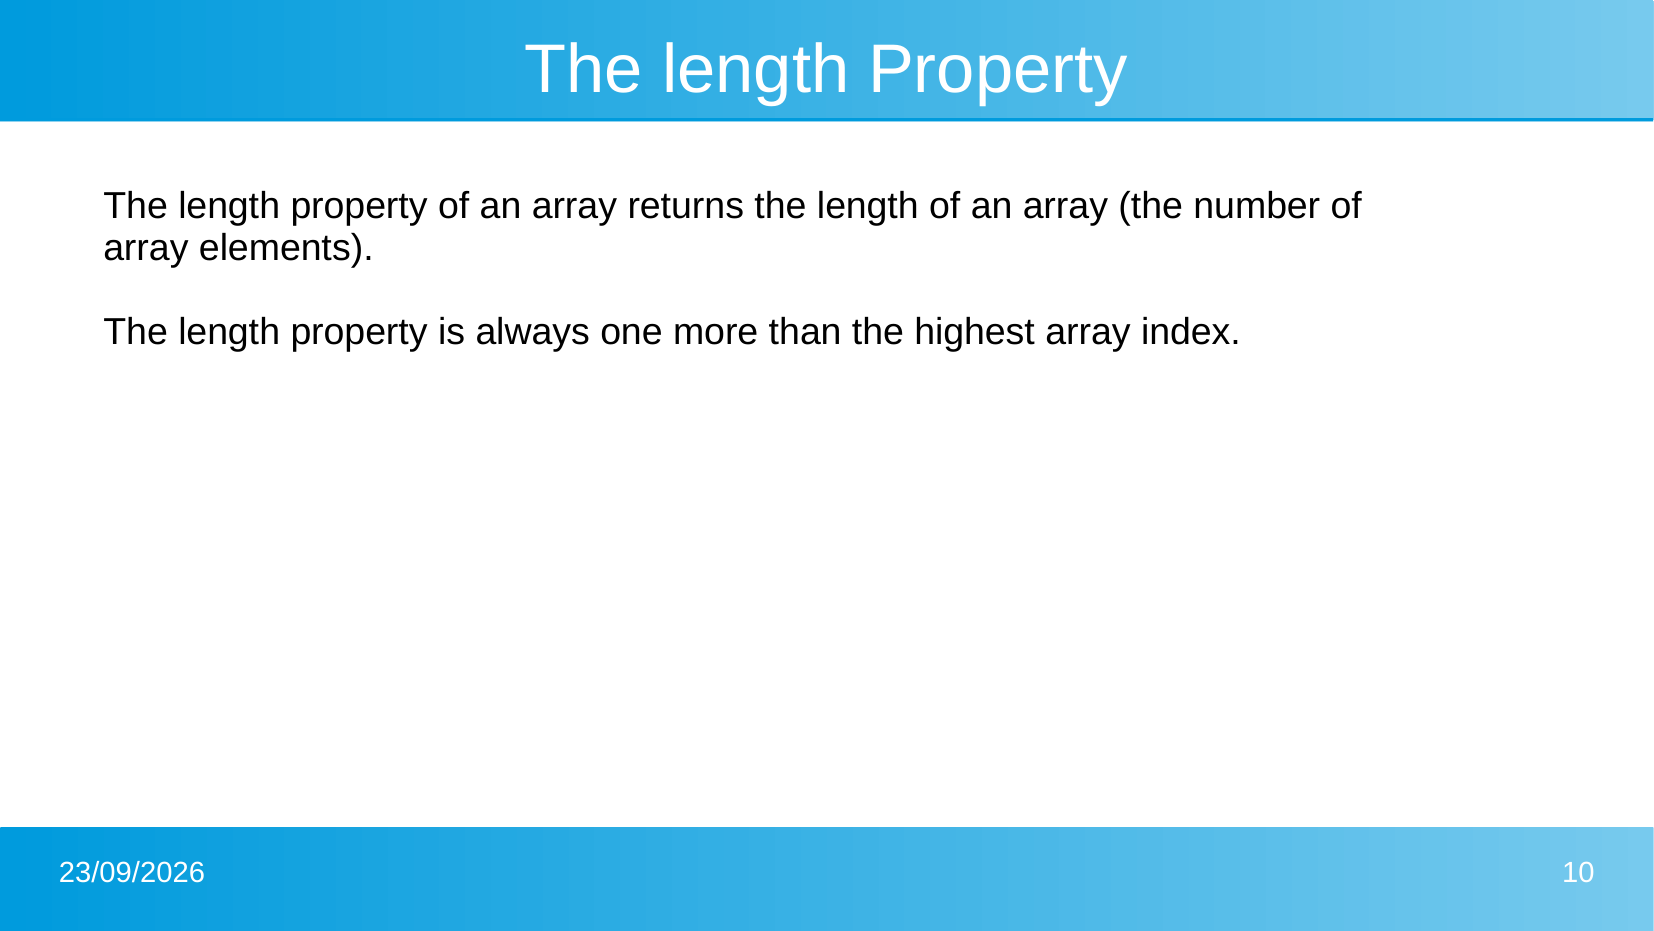

# The length Property
The length property of an array returns the length of an array (the number of array elements).
The length property is always one more than the highest array index.
10